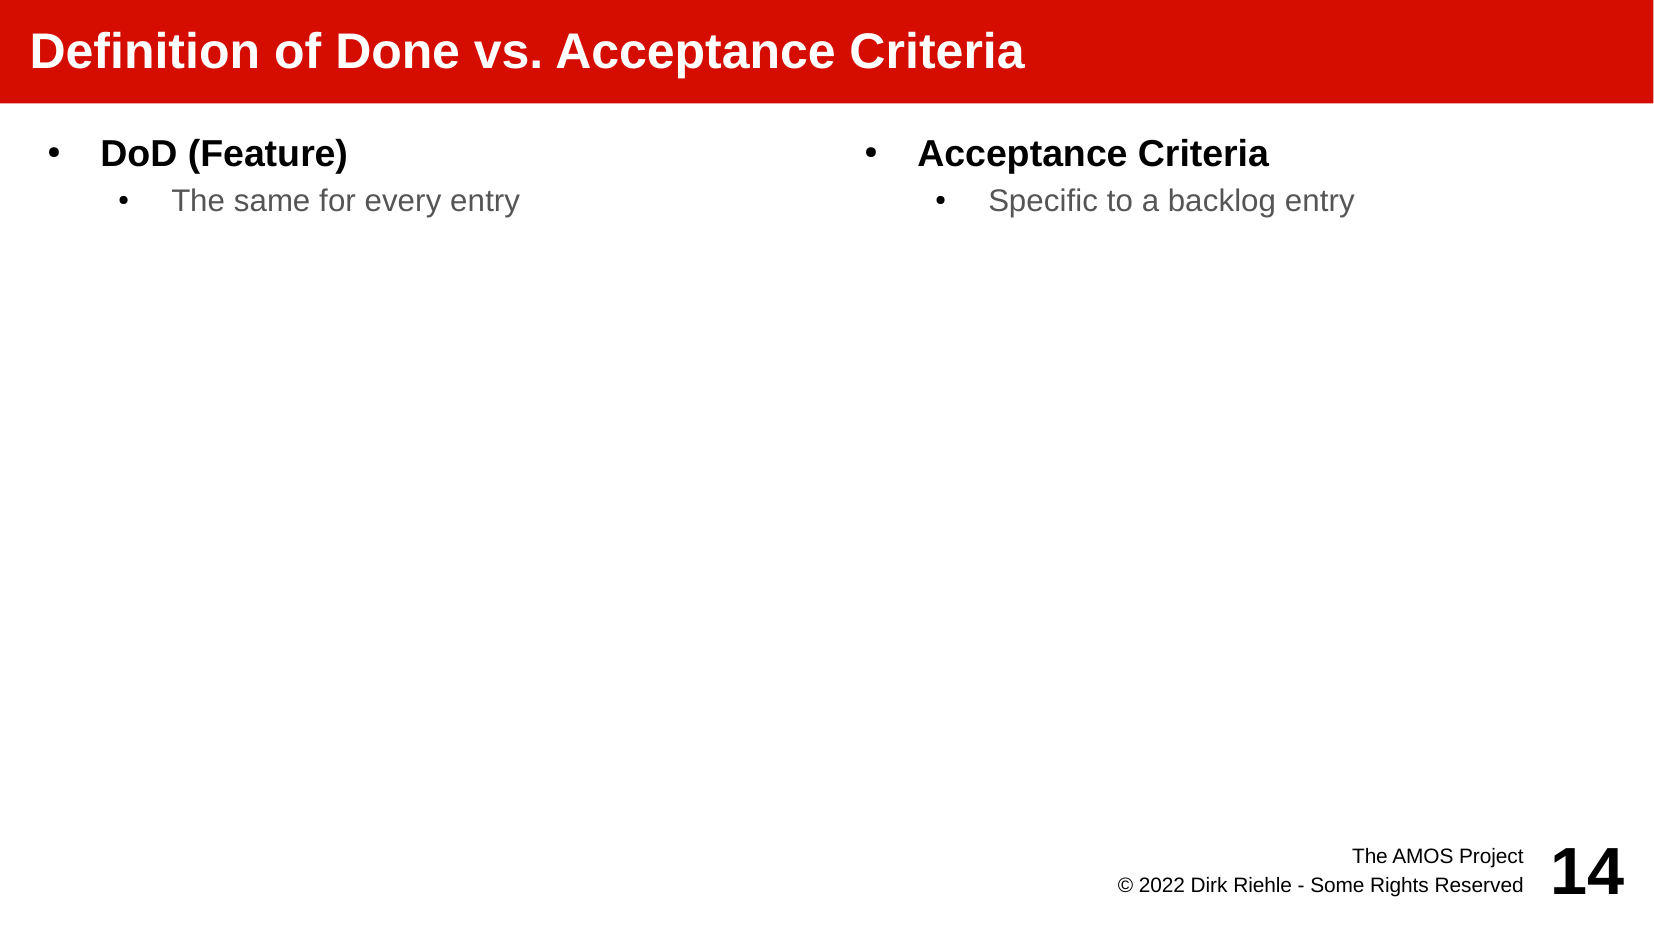

# Definition of Done vs. Acceptance Criteria
DoD (Feature)
The same for every entry
Acceptance Criteria
Specific to a backlog entry
The AMOS Project
14
© 2022 Dirk Riehle - Some Rights Reserved